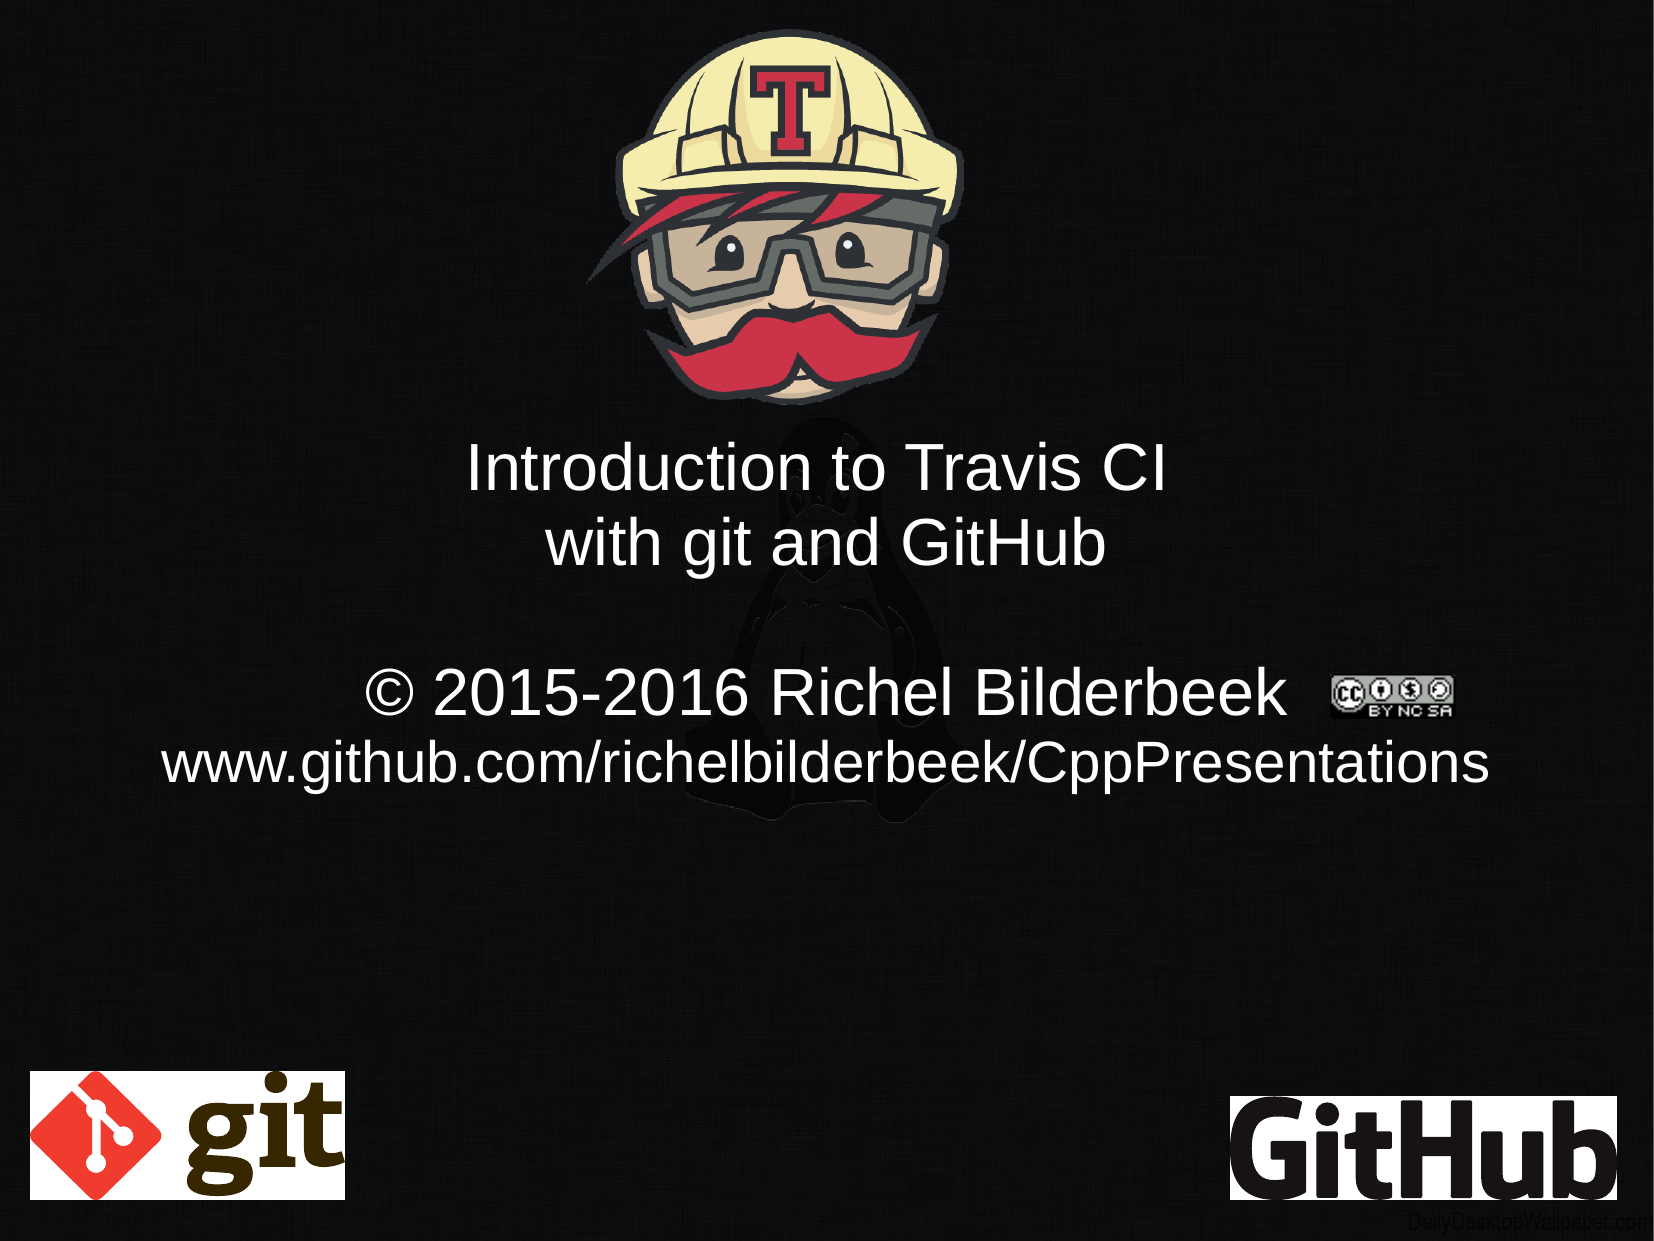

# Introduction to Travis CI
with git and GitHub
© 2015-2016 Richel Bilderbeek
www.github.com/richelbilderbeek/CppPresentations